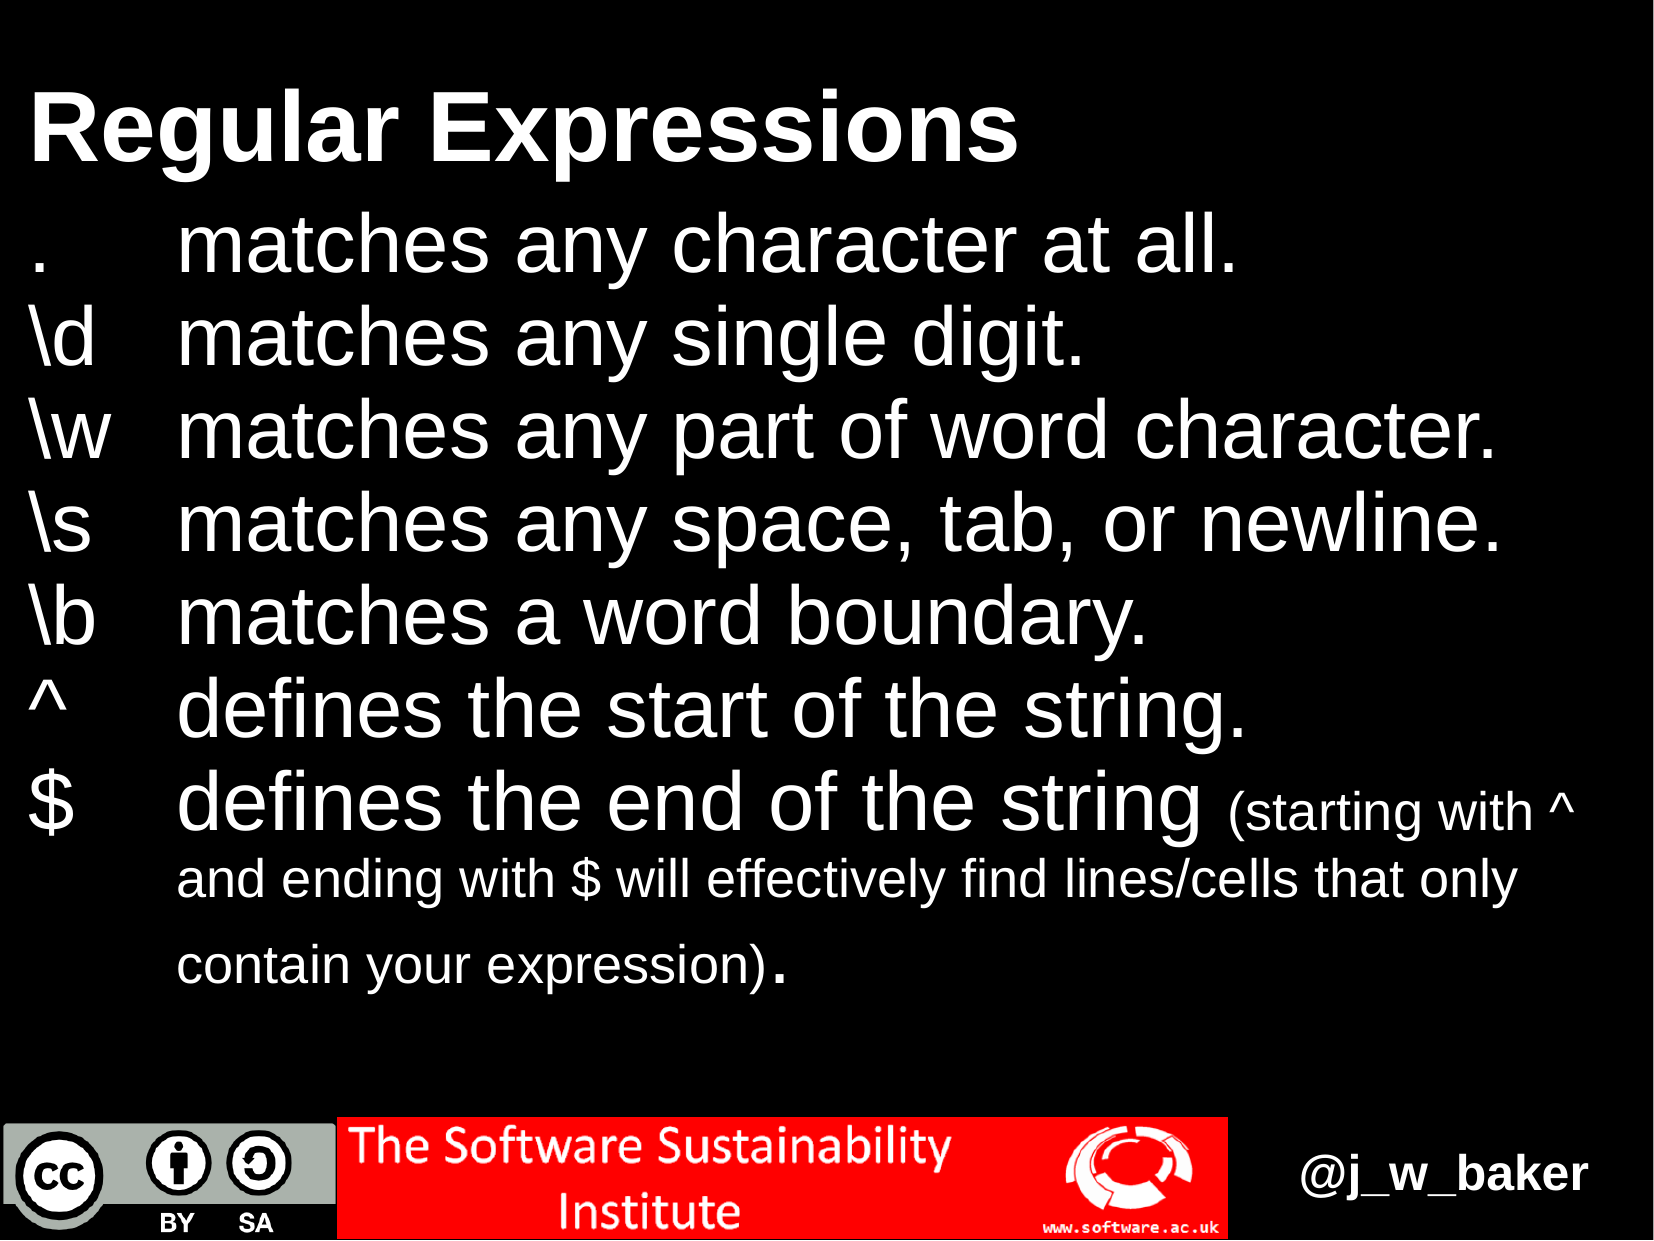

Regular Expressions
.		matches any character at all.
\d		matches any single digit.
\w	matches any part of word character.
\s		matches any space, tab, or newline.
\b		matches a word boundary.
^		defines the start of the string.
$		defines the end of the string (starting with ^ 		and ending with $ will effectively find lines/cells that only 			contain your expression).
@j_w_baker